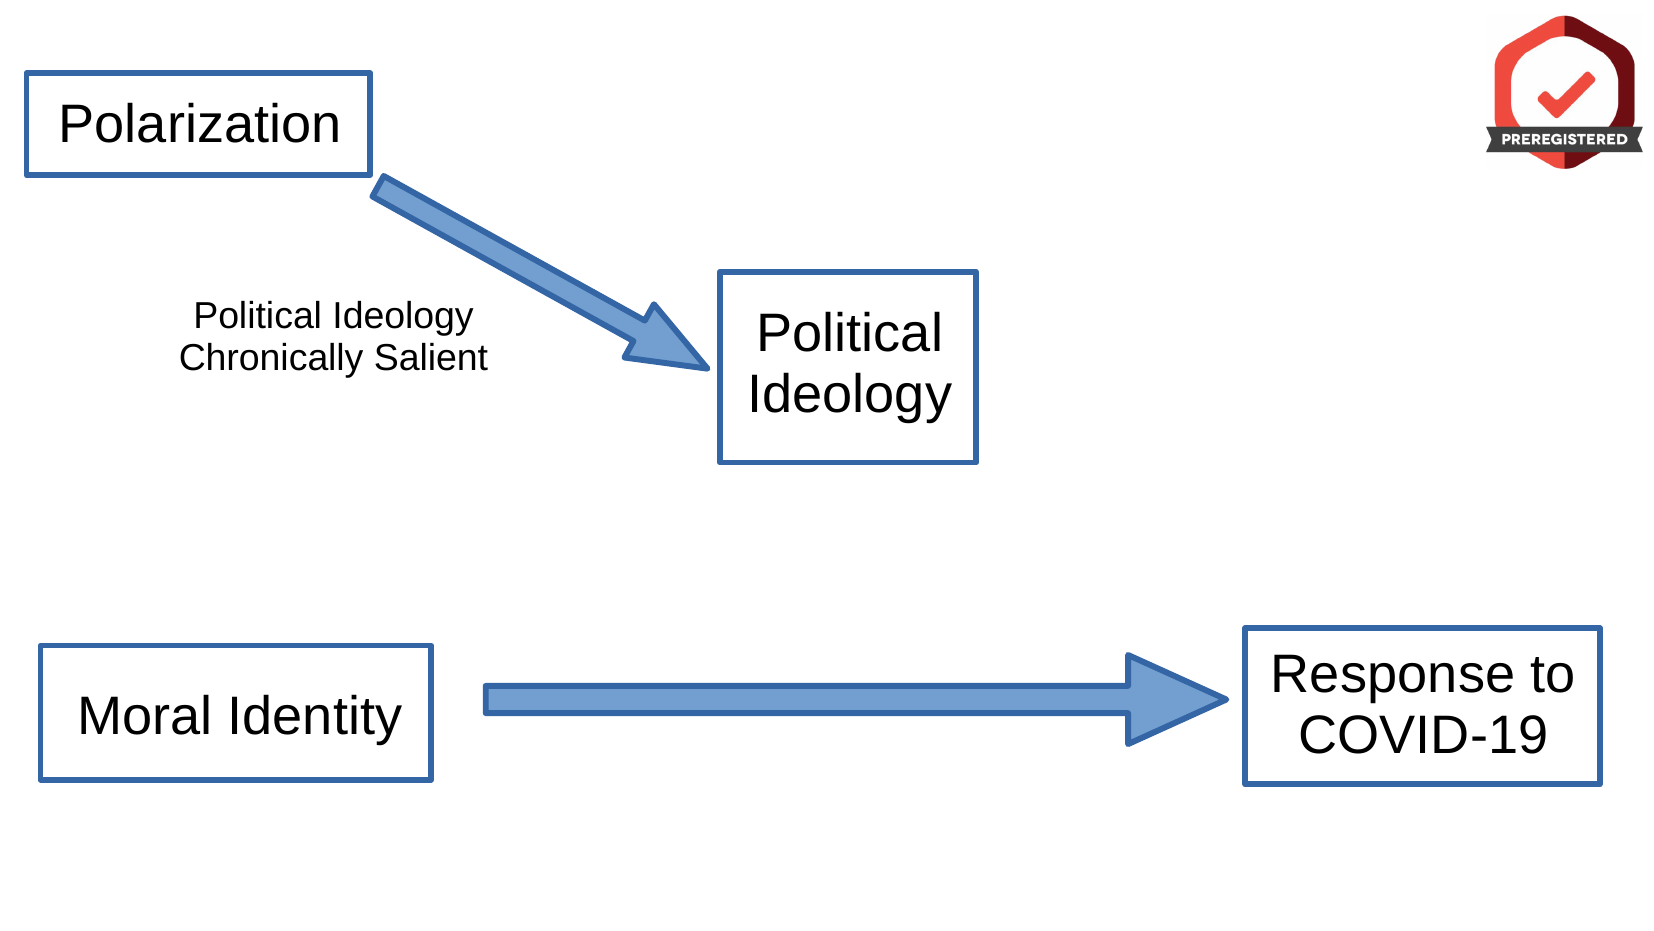

Polarization
Political Ideology
Chronically Salient
Political
Ideology
Response to
COVID-19
Moral Identity